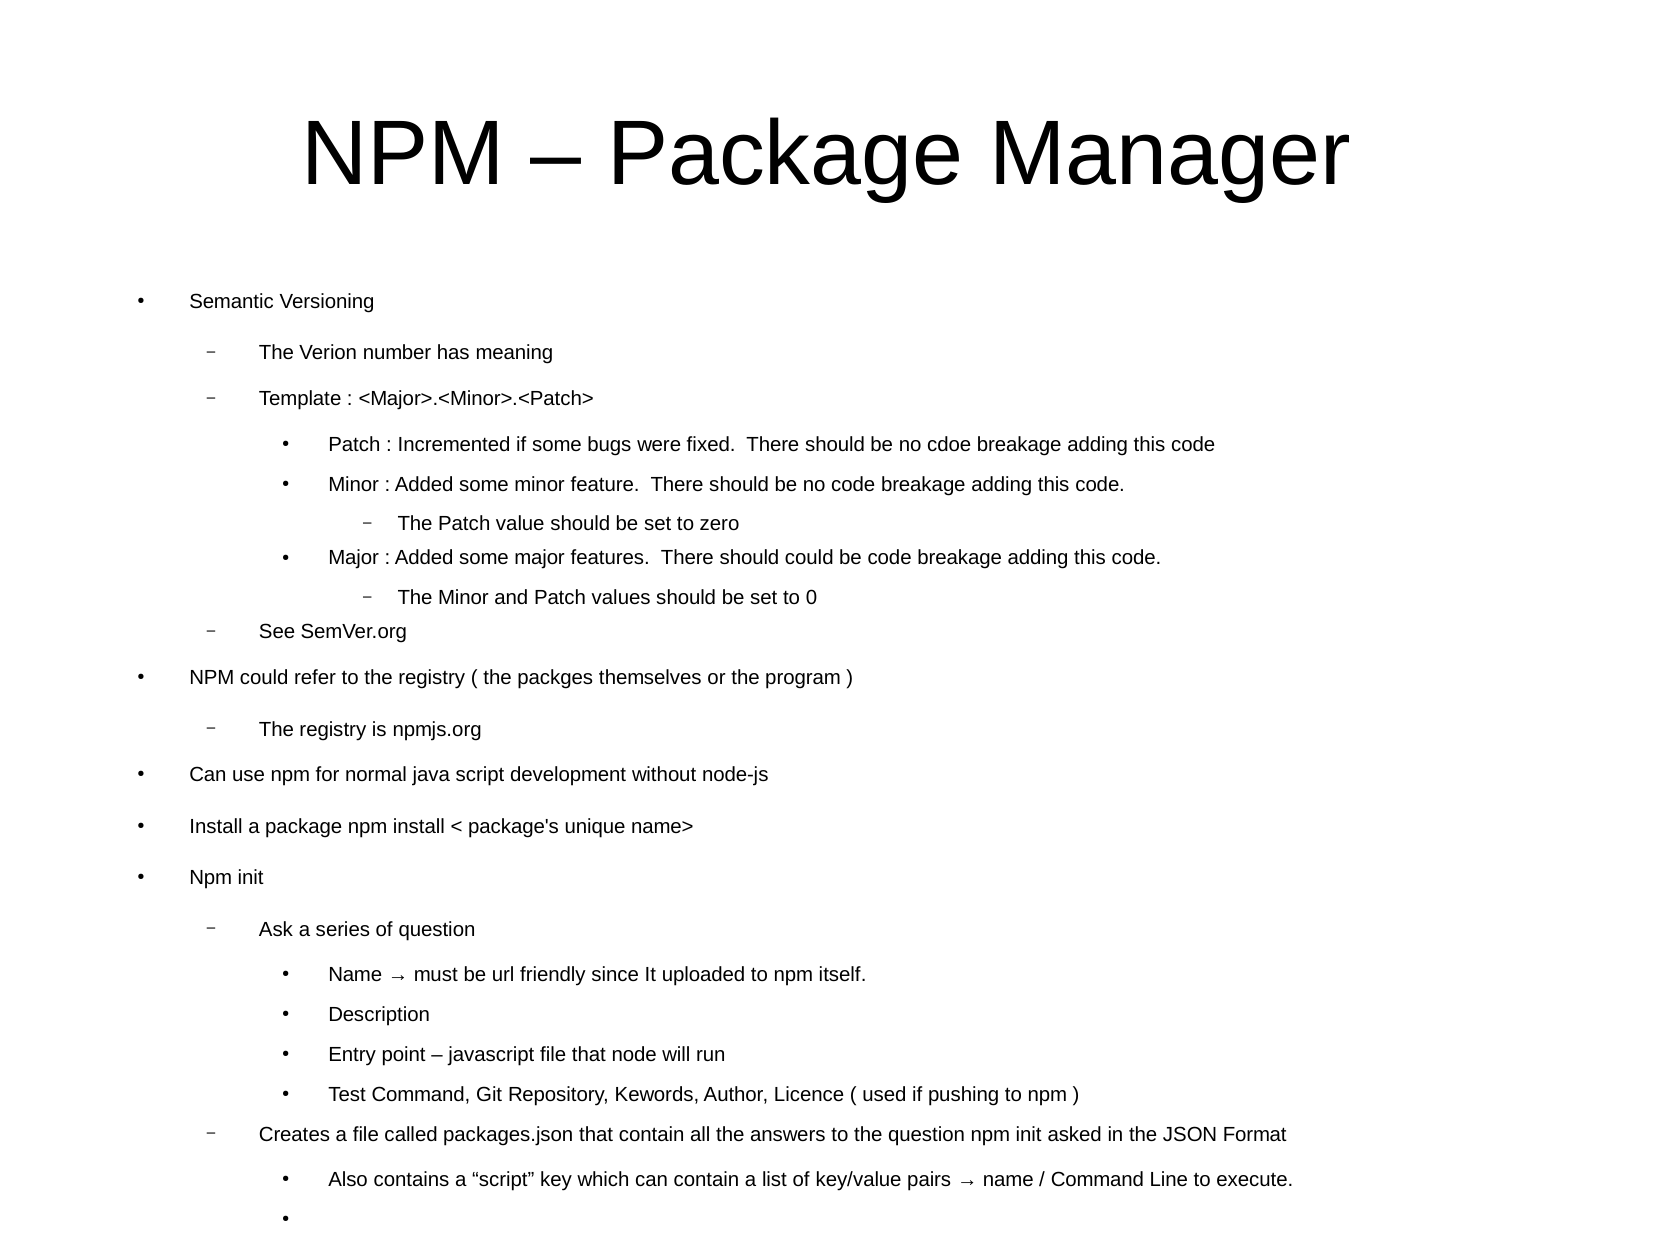

# NPM – Package Manager
Semantic Versioning
The Verion number has meaning
Template : <Major>.<Minor>.<Patch>
Patch : Incremented if some bugs were fixed. There should be no cdoe breakage adding this code
Minor : Added some minor feature. There should be no code breakage adding this code.
The Patch value should be set to zero
Major : Added some major features. There should could be code breakage adding this code.
The Minor and Patch values should be set to 0
See SemVer.org
NPM could refer to the registry ( the packges themselves or the program )
The registry is npmjs.org
Can use npm for normal java script development without node-js
Install a package npm install < package's unique name>
Npm init
Ask a series of question
Name → must be url friendly since It uploaded to npm itself.
Description
Entry point – javascript file that node will run
Test Command, Git Repository, Kewords, Author, Licence ( used if pushing to npm )
Creates a file called packages.json that contain all the answers to the question npm init asked in the JSON Format
Also contains a “script” key which can contain a list of key/value pairs → name / Command Line to execute.